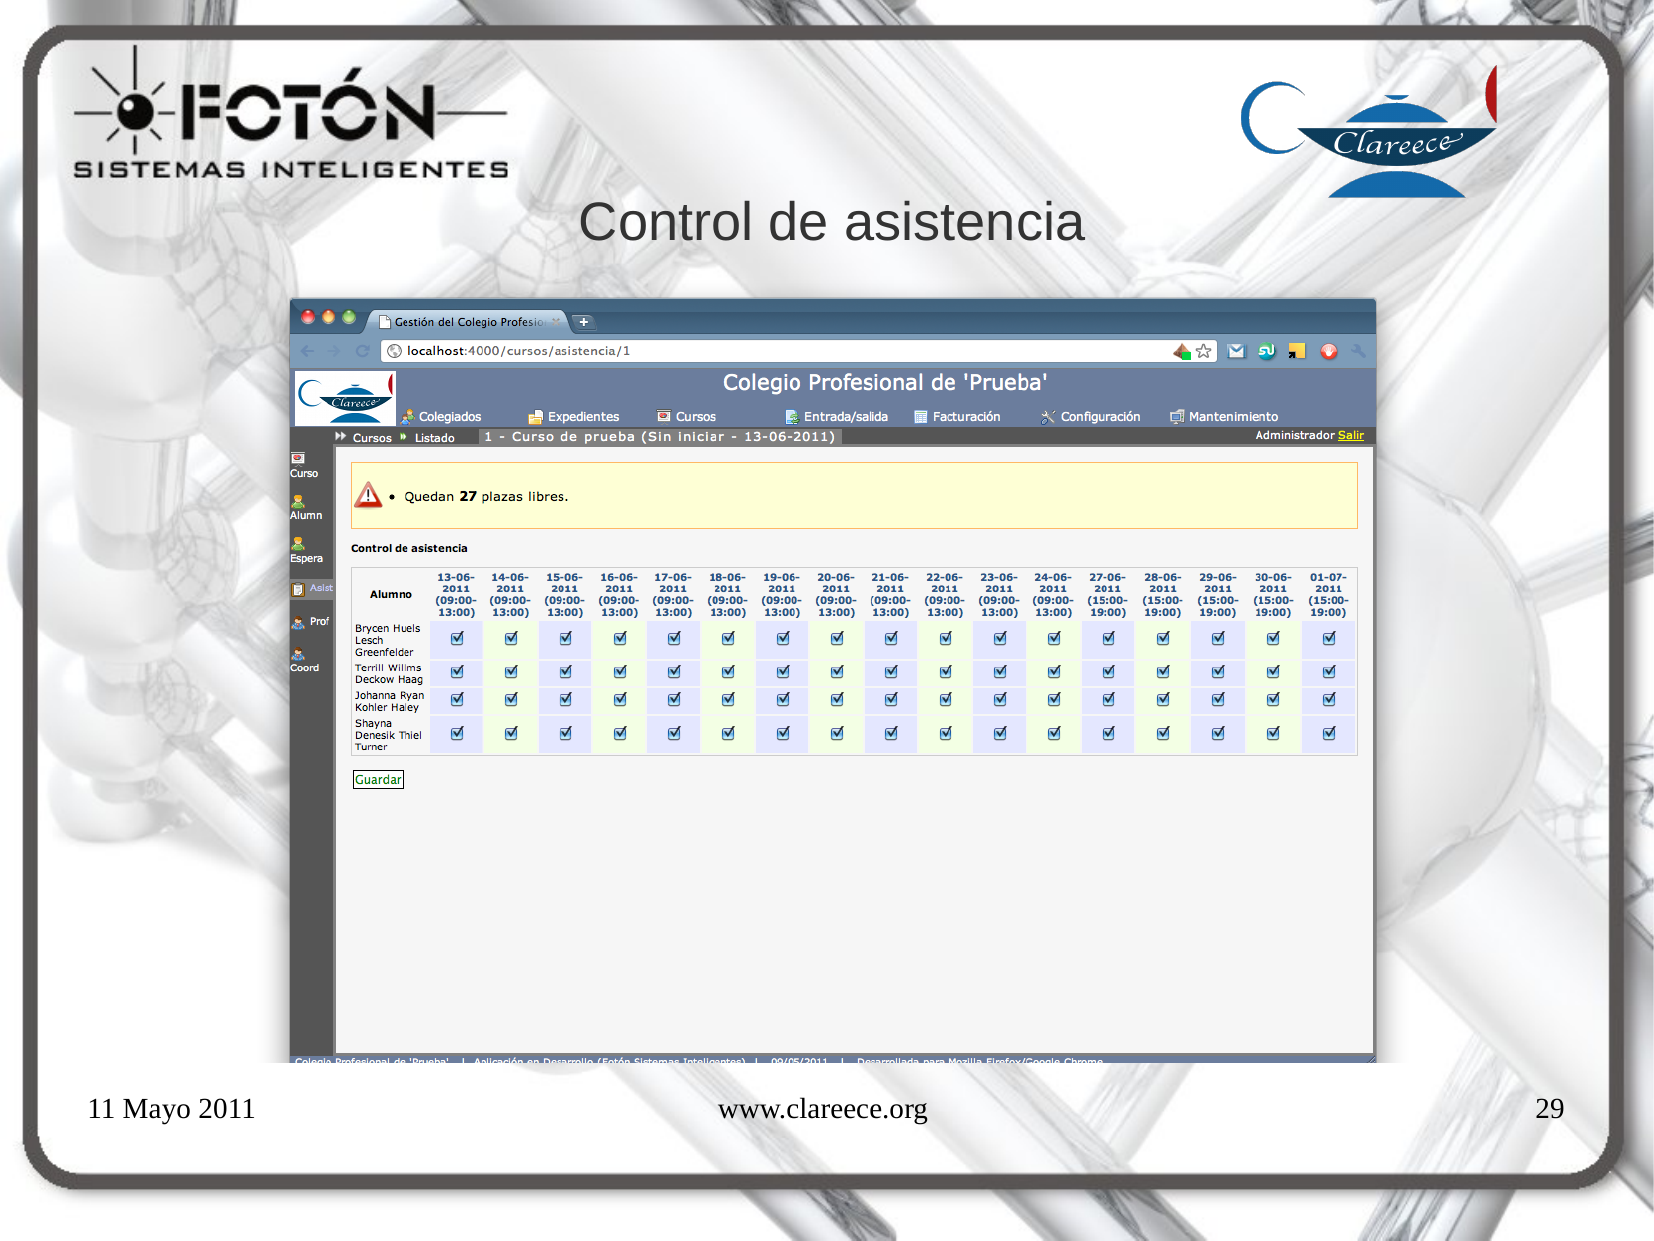

# Control de asistencia
11 Mayo 2011
www.clareece.org
29